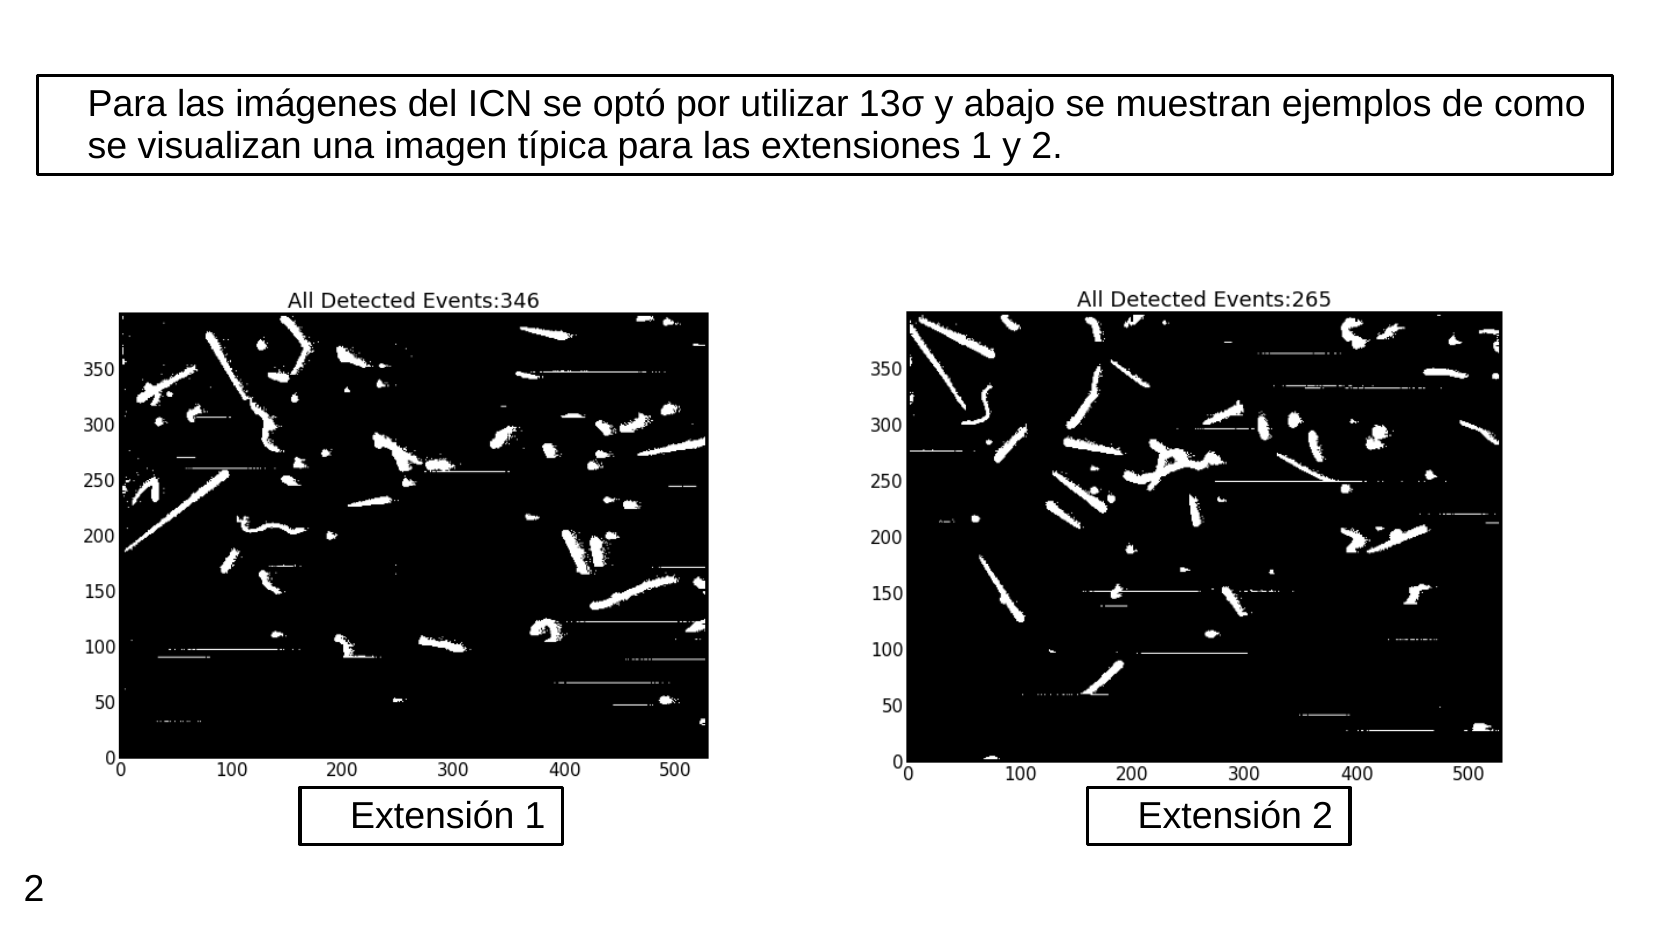

Para las imágenes del ICN se optó por utilizar 13σ y abajo se muestran ejemplos de como se visualizan una imagen típica para las extensiones 1 y 2.
Extensión 1
Extensión 2